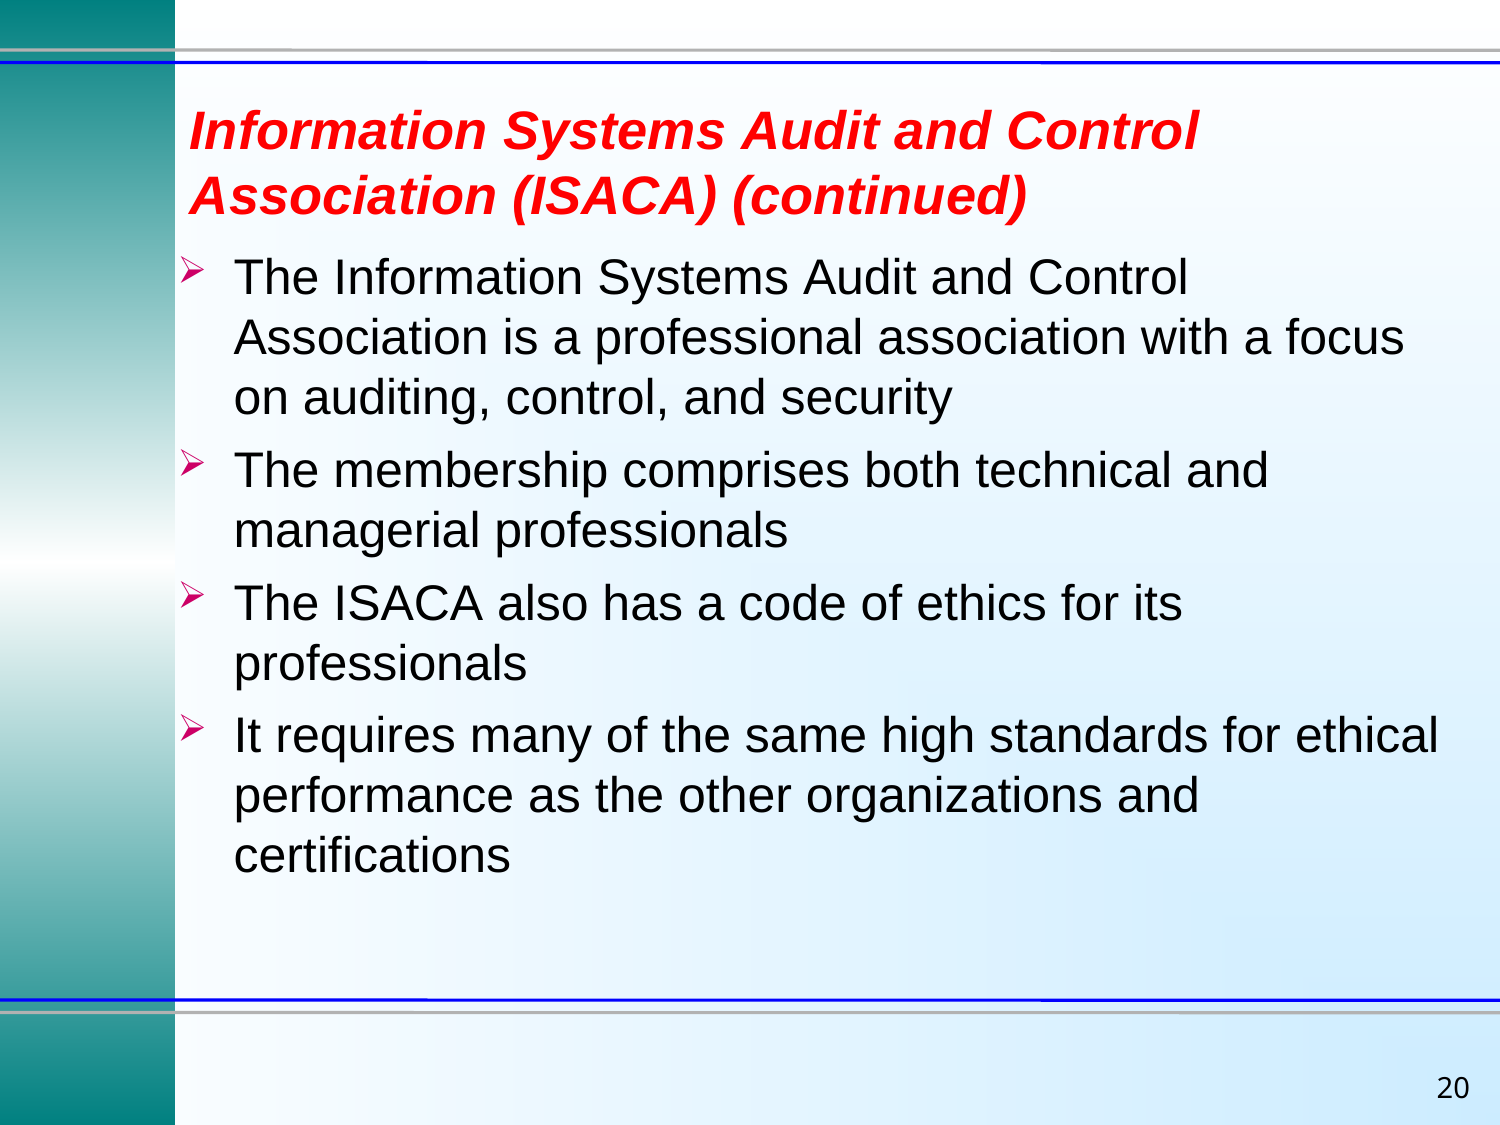

Information Systems Audit and Control Association (ISACA) (continued)
The Information Systems Audit and Control Association is a professional association with a focus on auditing, control, and security
The membership comprises both technical and managerial professionals
The ISACA also has a code of ethics for its professionals
It requires many of the same high standards for ethical performance as the other organizations and certifications